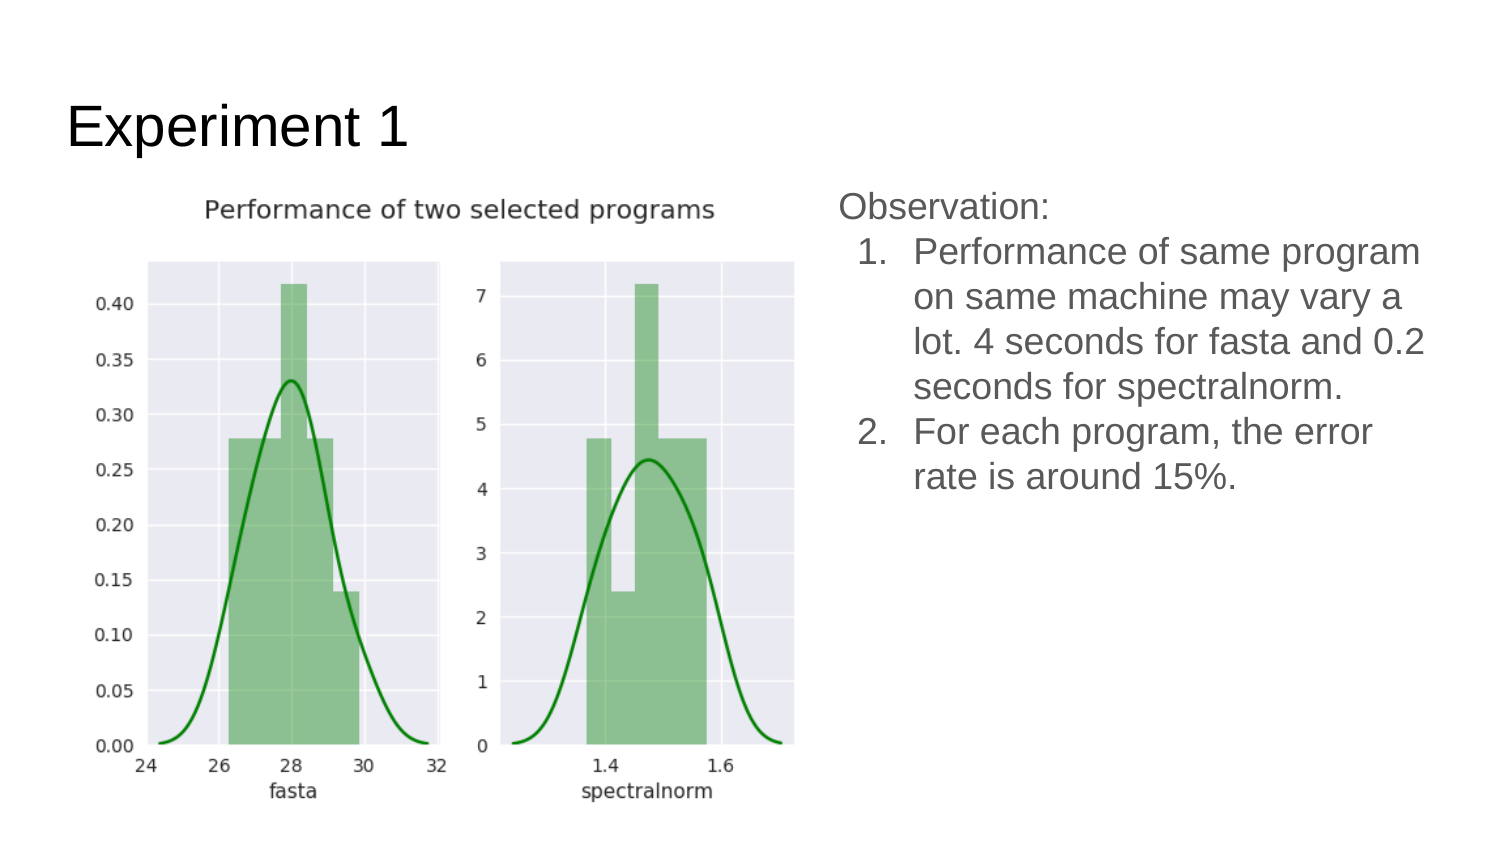

# Experiment 1
Observation:
Performance of same program on same machine may vary a lot. 4 seconds for fasta and 0.2 seconds for spectralnorm.
For each program, the error rate is around 15%.